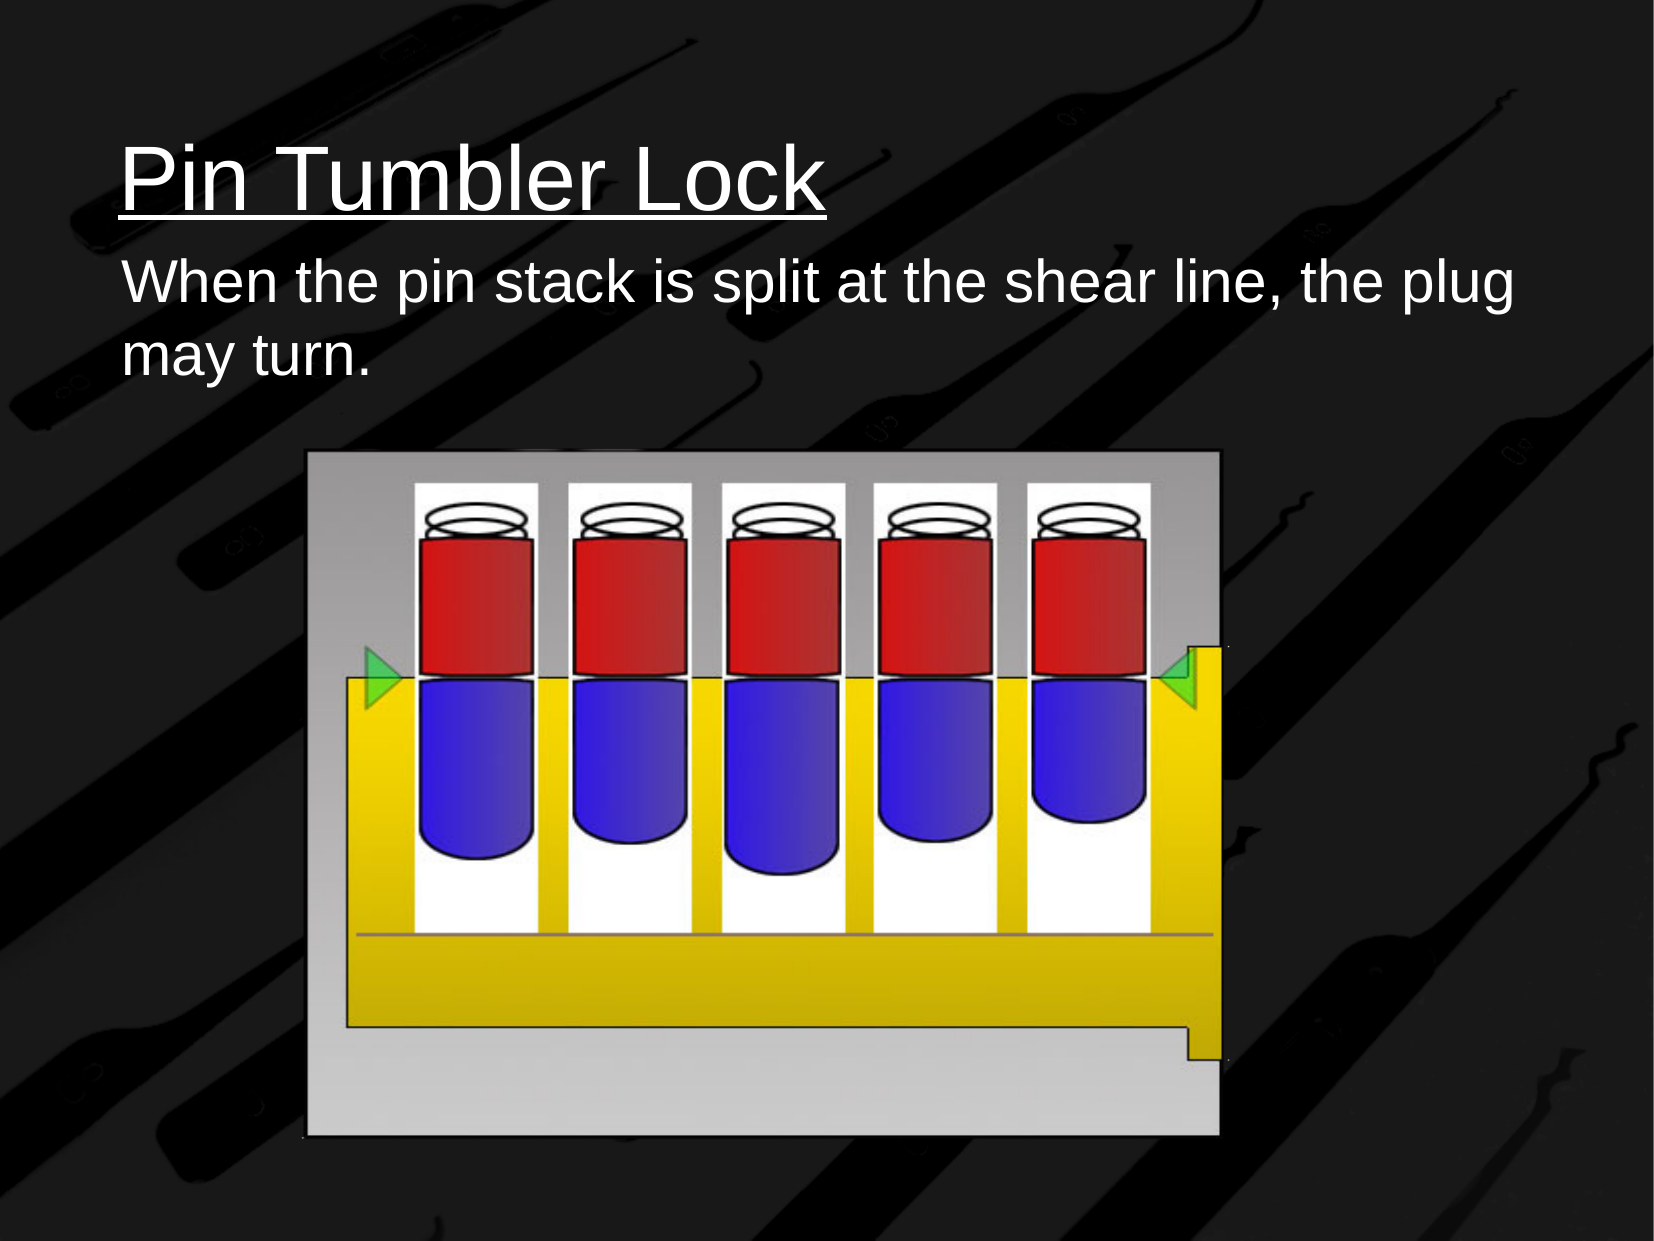

# Pin Tumbler Lock
When the pin stack is split at the shear line, the plug may turn.